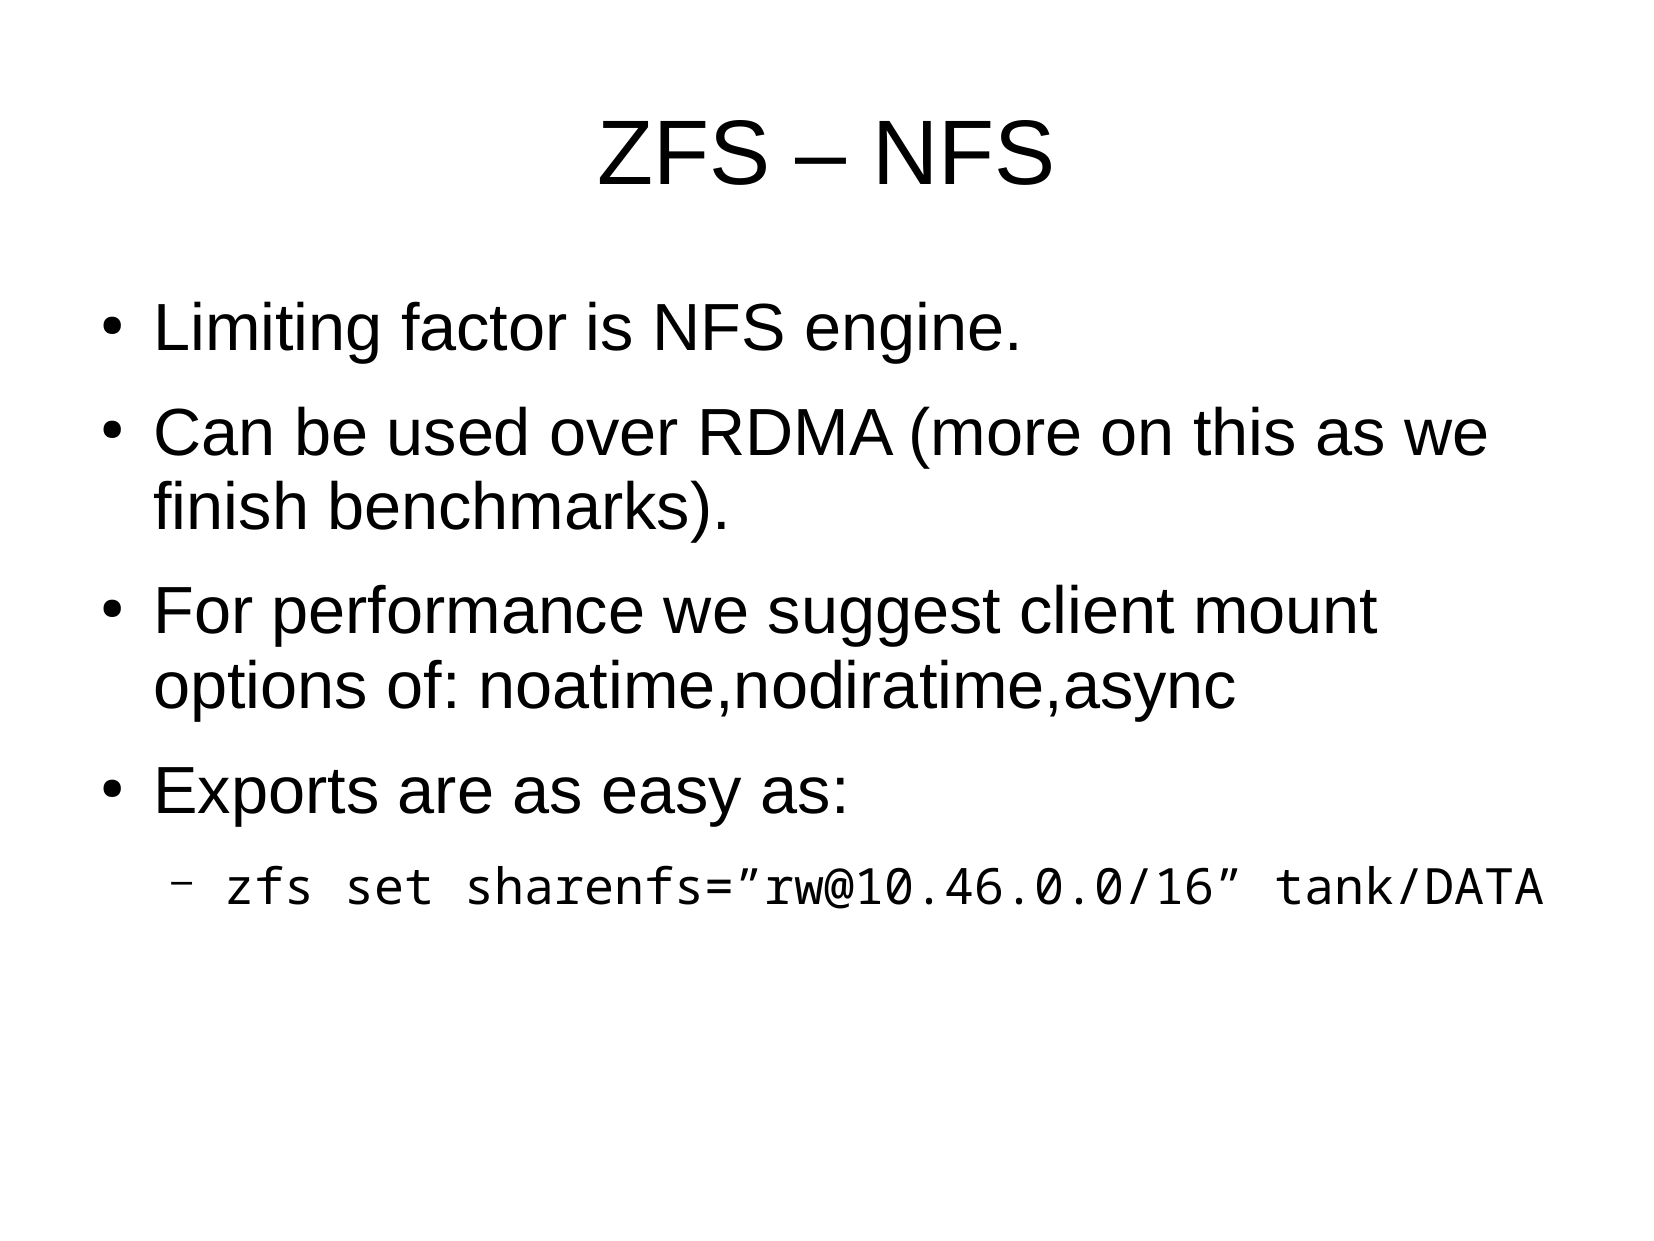

# ZFS – NFS
Limiting factor is NFS engine.
Can be used over RDMA (more on this as we finish benchmarks).
For performance we suggest client mount options of: noatime,nodiratime,async
Exports are as easy as:
zfs set sharenfs=”rw@10.46.0.0/16” tank/DATA